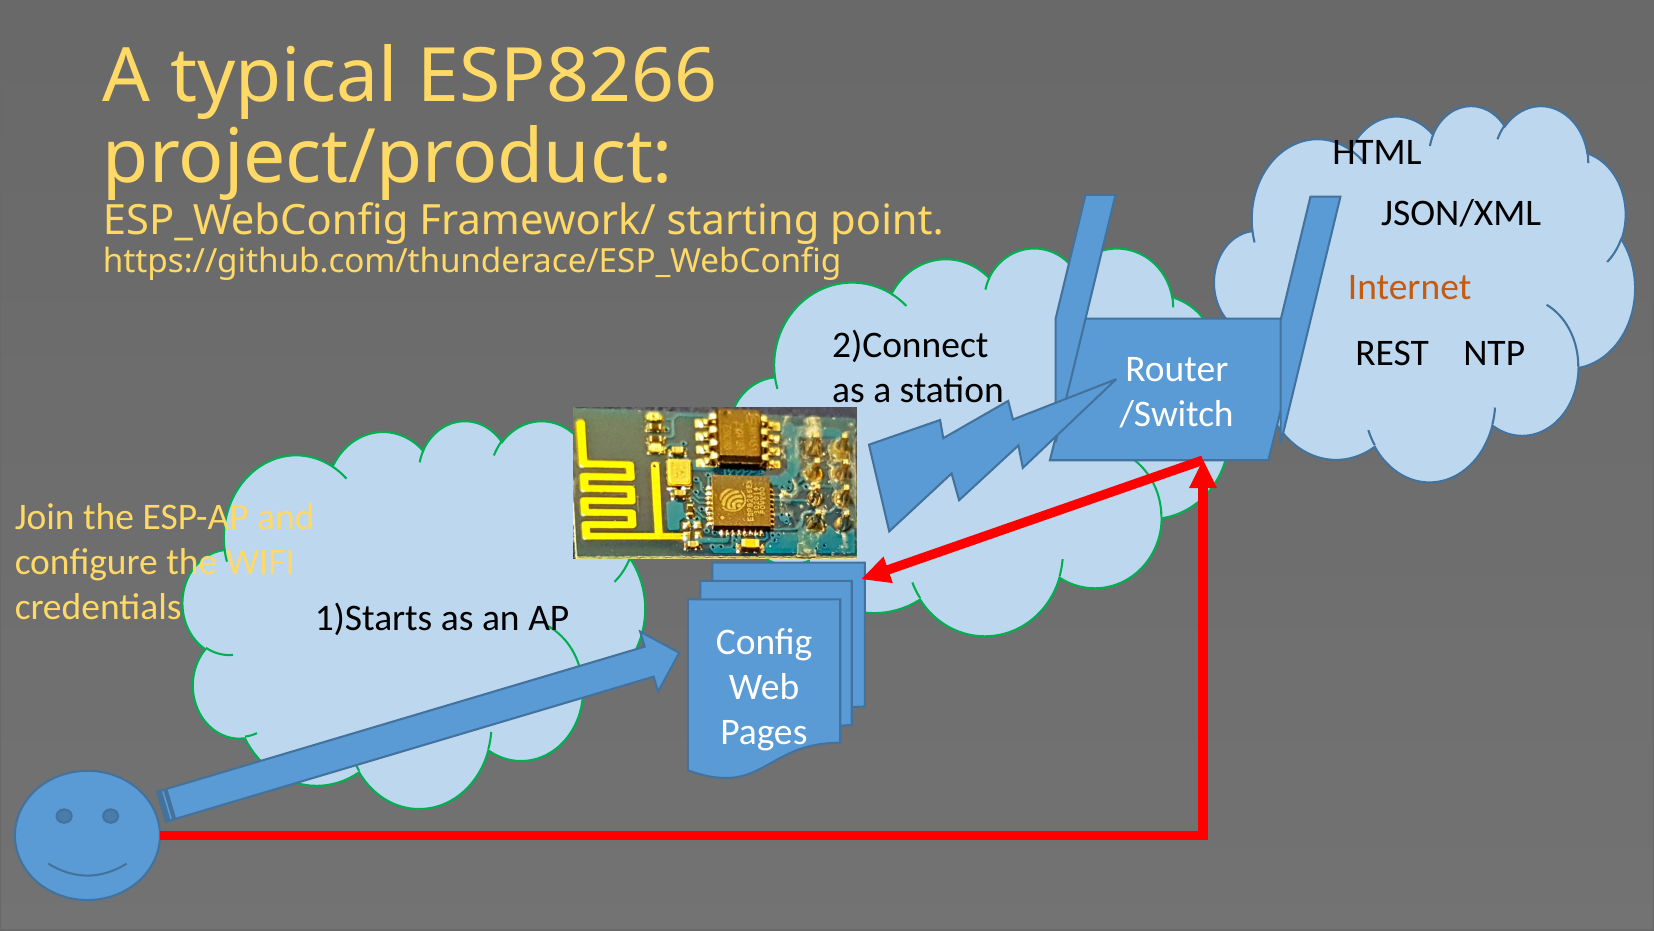

# A typical ESP8266 project/product: ESP_WebConfig Framework/ starting point. https://github.com/thunderace/ESP_WebConfig
Internet
HTML
JSON/XML
Router
/Switch
2)Connect as a station
NTP
REST
Join the ESP-AP and
configure the WIFI credentials
Config
Web
Pages
1)Starts as an AP